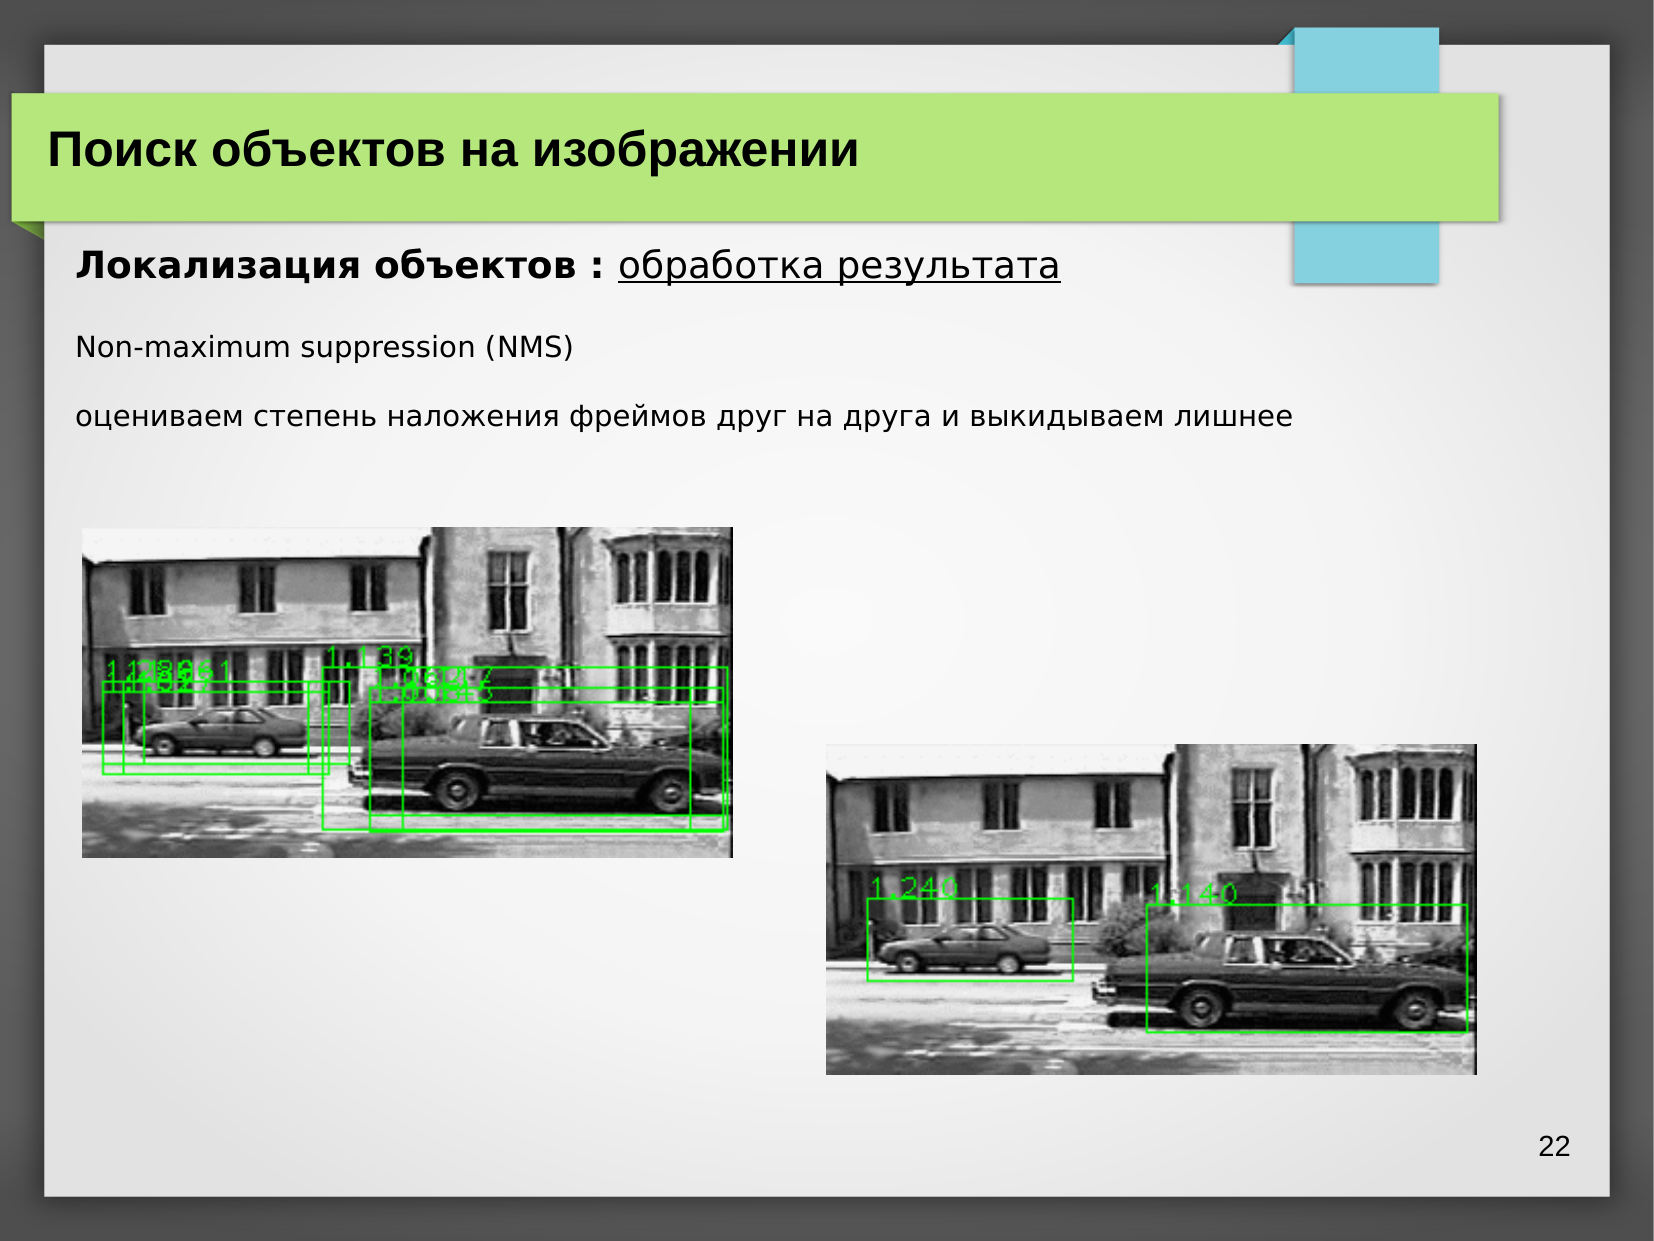

# Поиск объектов на изображении
Локализация объектов : обработка результата
Non-maximum suppression (NMS)
оцениваем степень наложения фреймов друг на друга и выкидываем лишнее
22